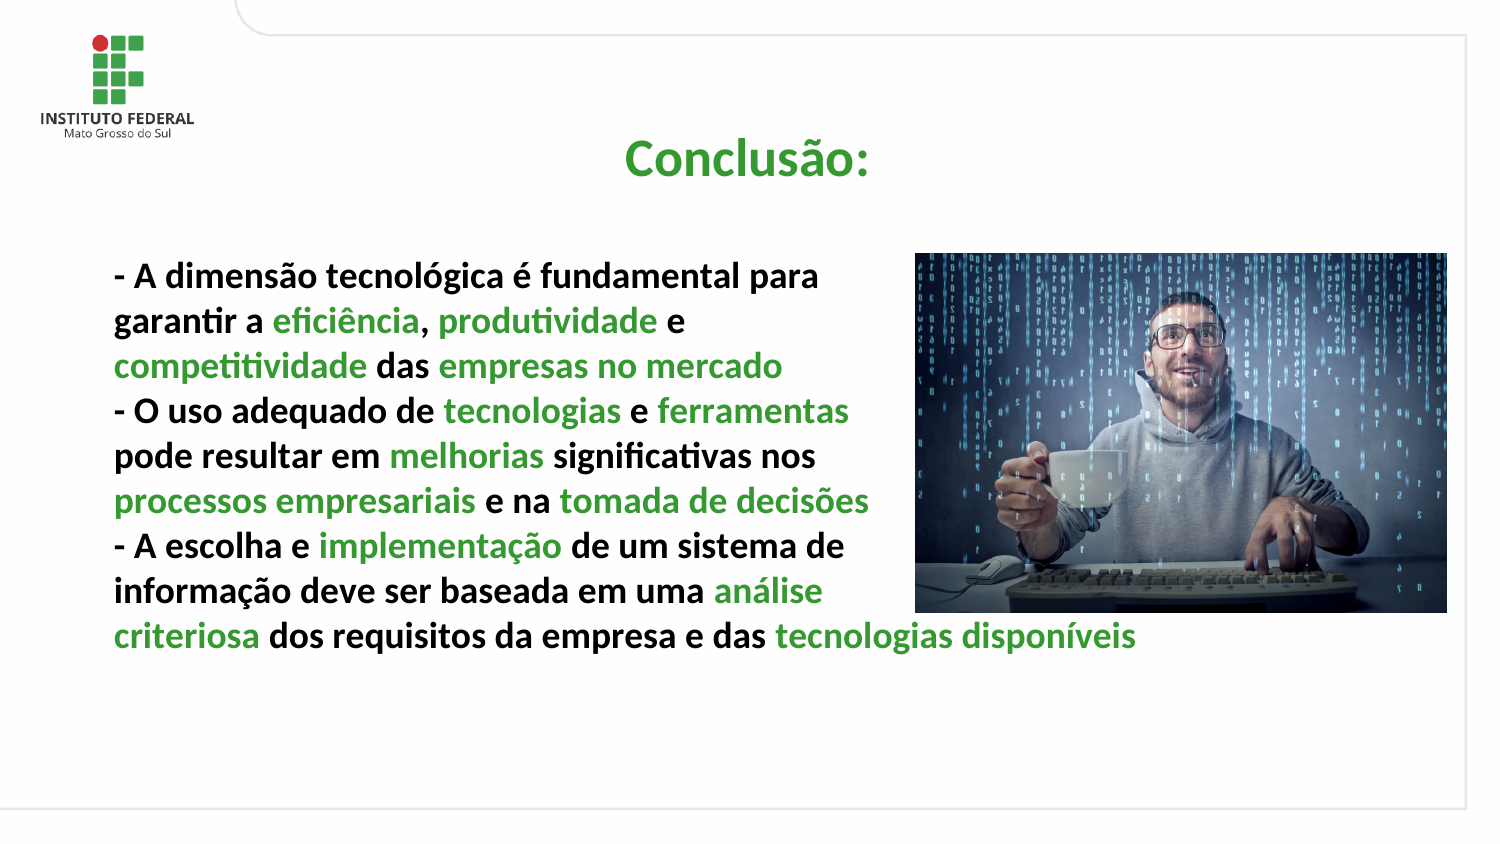

Conclusão:
- A dimensão tecnológica é fundamental para
garantir a eficiência, produtividade e
competitividade das empresas no mercado
- O uso adequado de tecnologias e ferramentas
pode resultar em melhorias significativas nos
processos empresariais e na tomada de decisões
- A escolha e implementação de um sistema de
informação deve ser baseada em uma análise
criteriosa dos requisitos da empresa e das tecnologias disponíveis